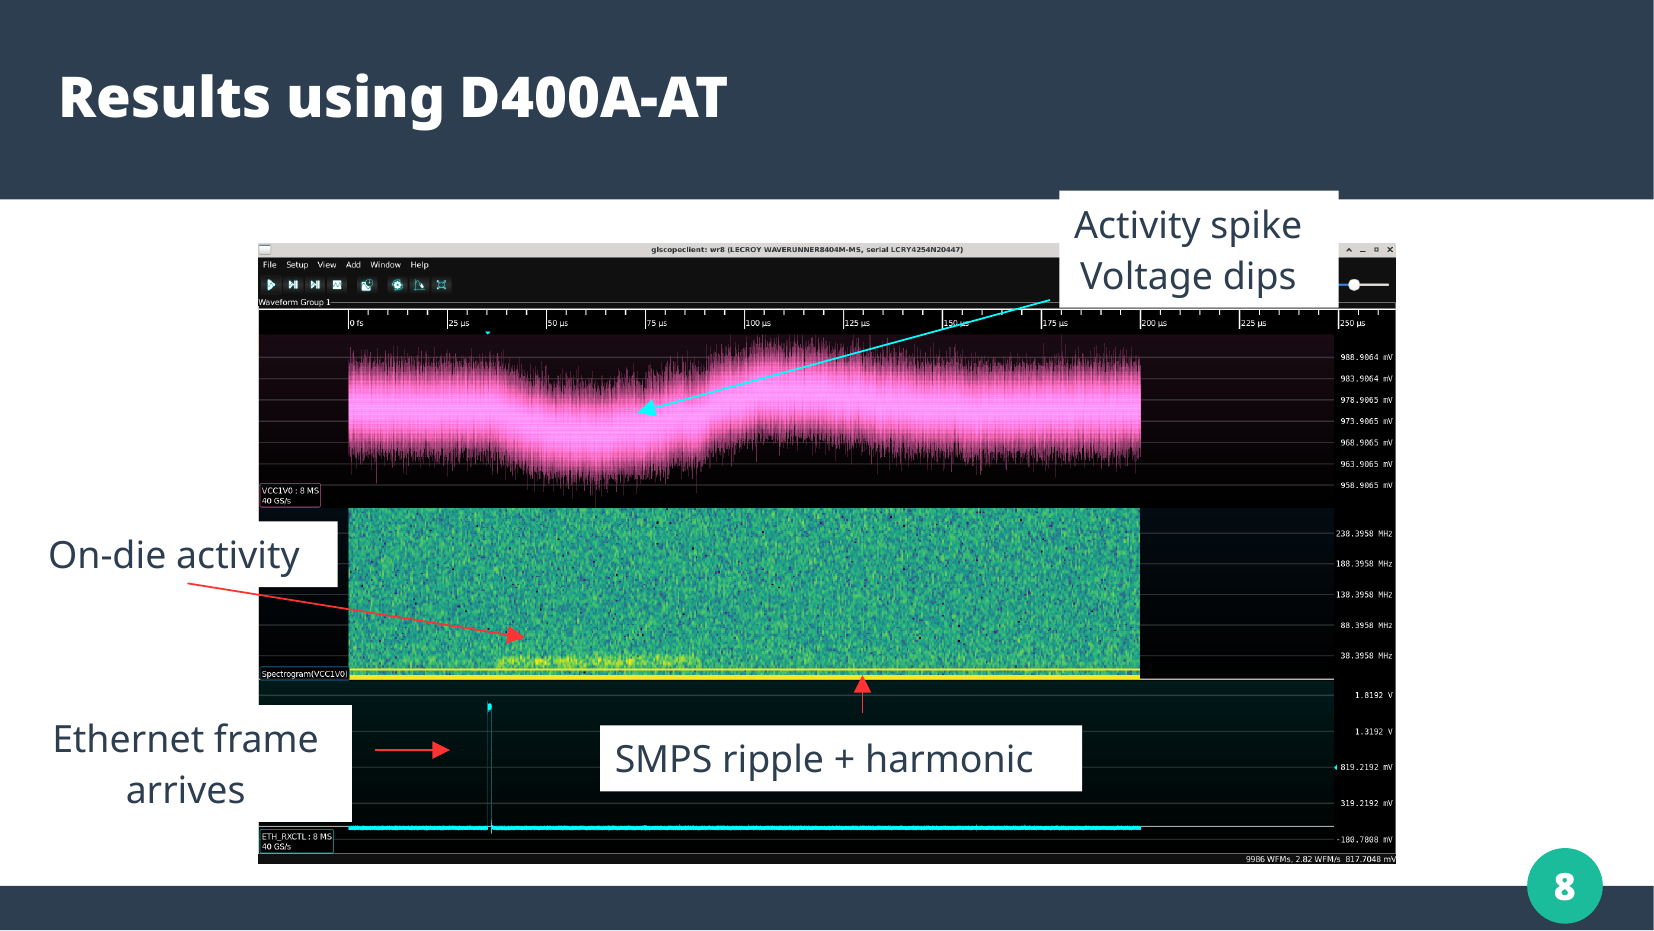

# Results using D400A-AT
Activity spike
Voltage dips
On-die activity
Ethernet frame
arrives
SMPS ripple + harmonic